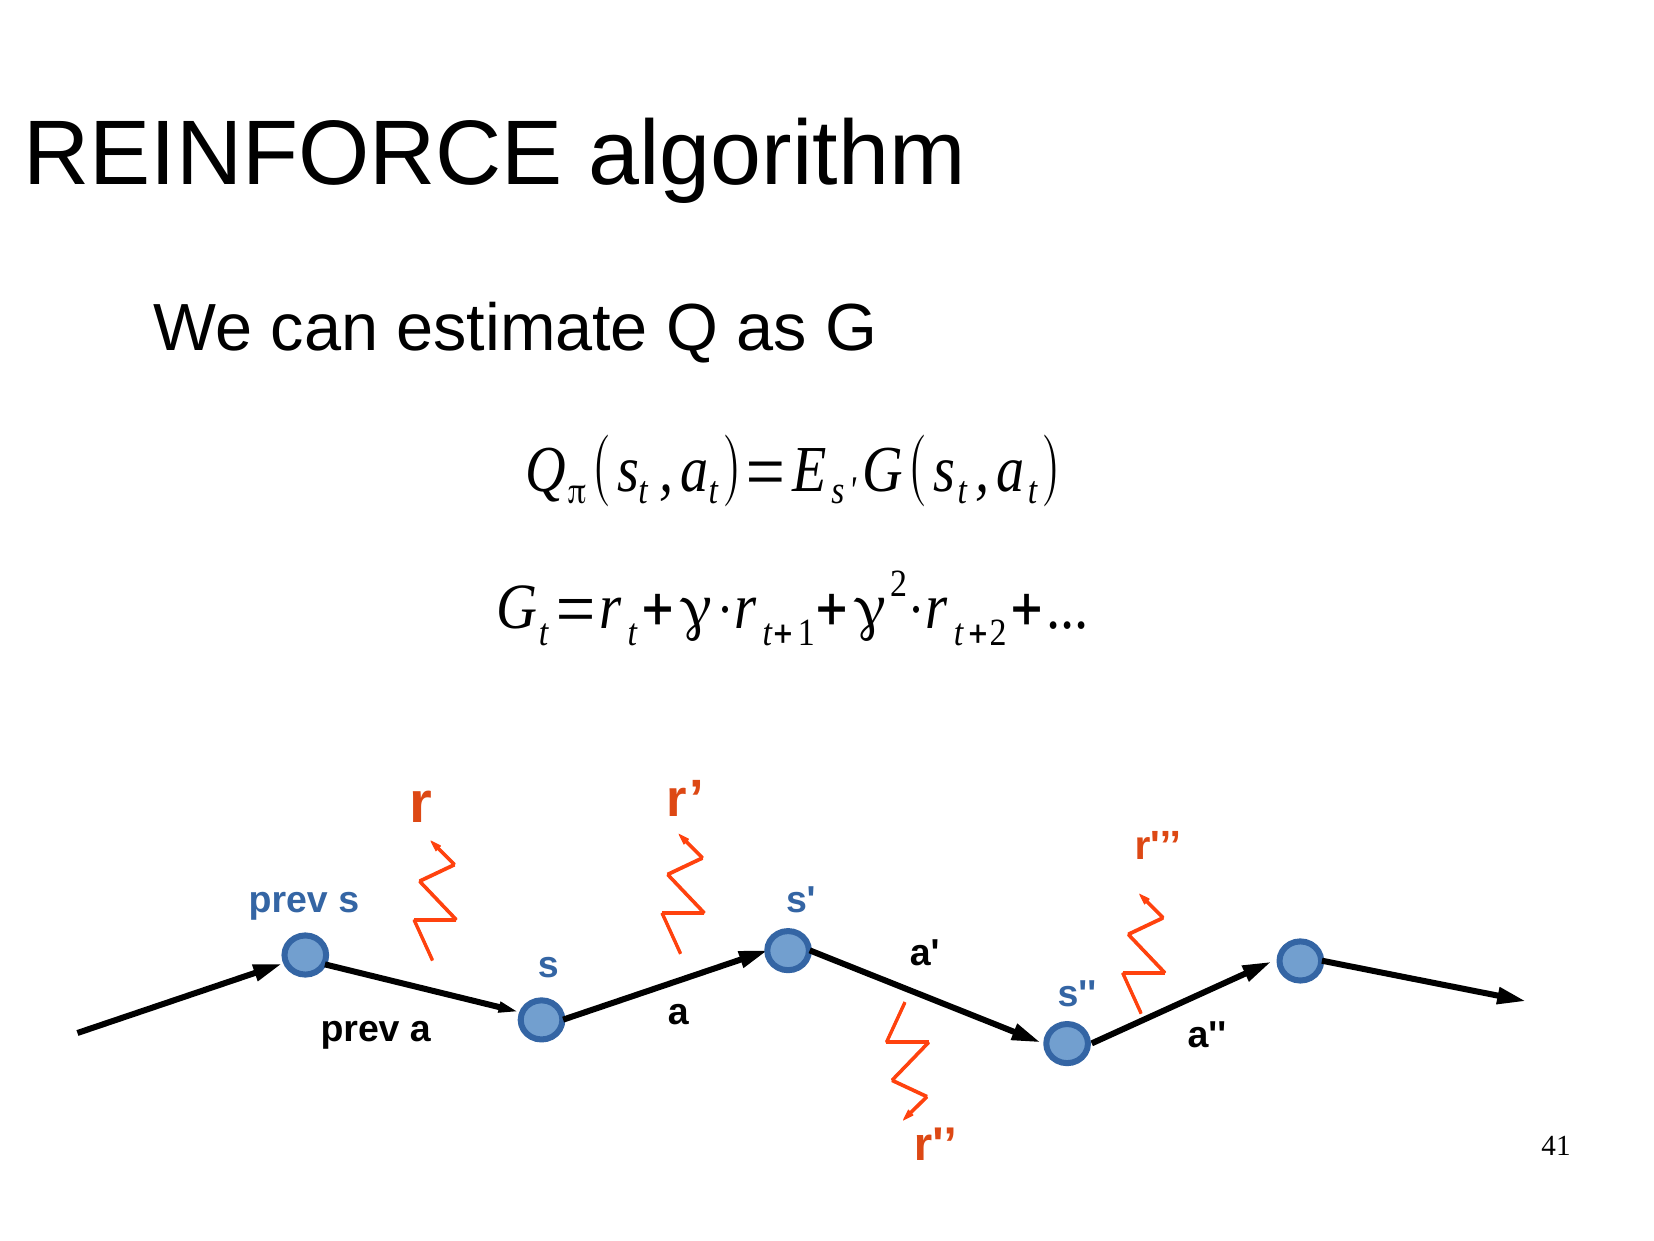

# REINFORCE algorithm
We can estimate Q as G
r’
r
r'’’
prev s
s'
a'
s
s''
a
prev a
a''
r'’
41